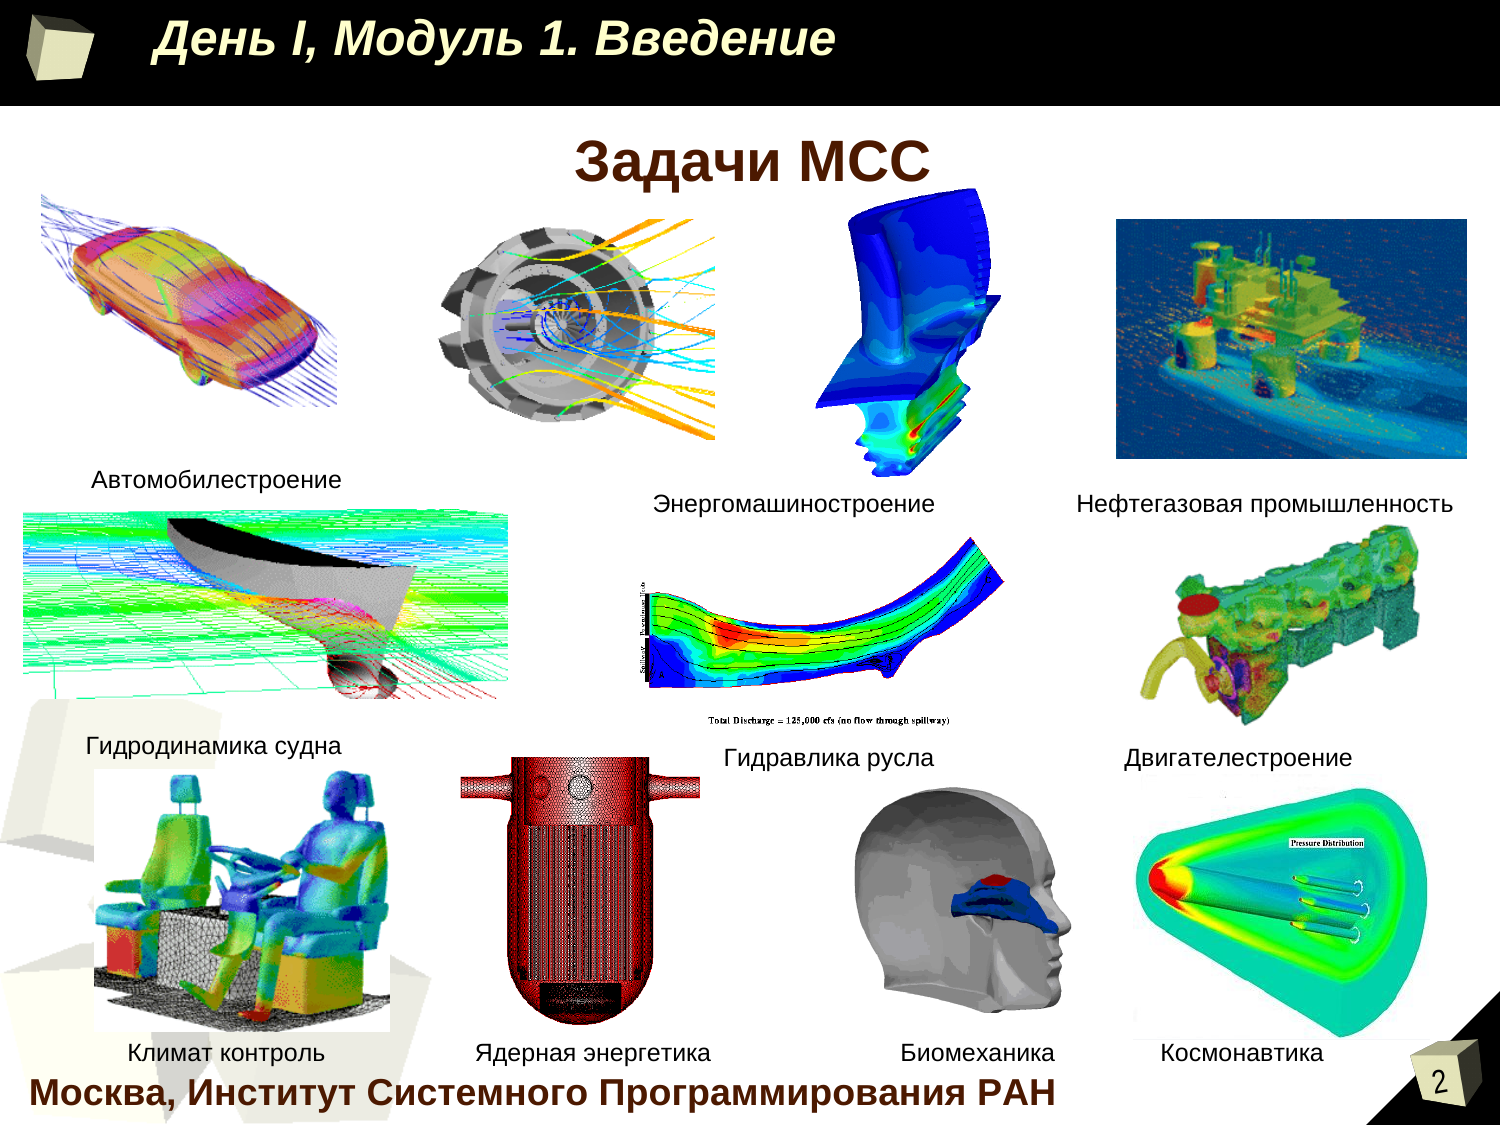

Задачи МСС
Автомобилестроение
Энергомашиностроение
 Нефтегазовая промышленность
Гидродинамика судна
Гидравлика русла
Двигателестроение
Климат контроль
Ядерная энергетика
Биомеханика
Космонавтика